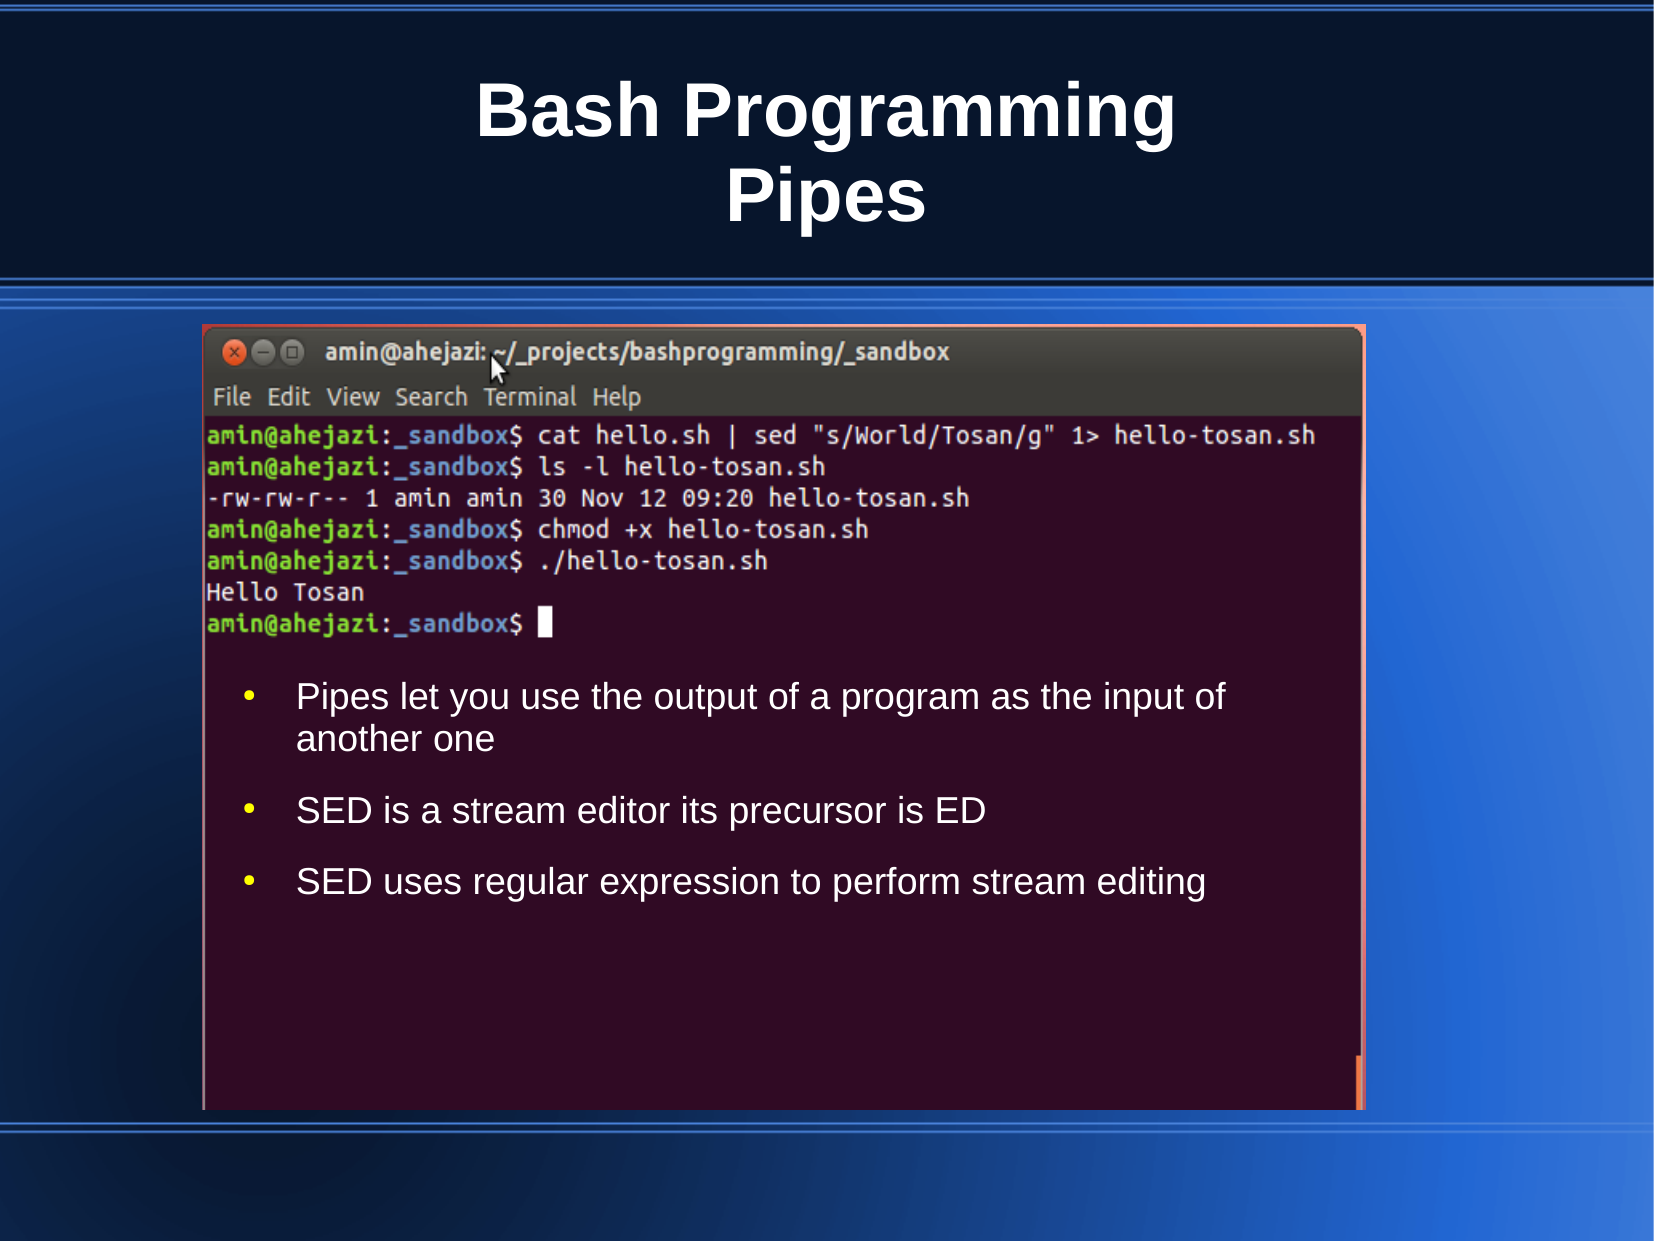

# Bash Programming Pipes
Pipes let you use the output of a program as the input of another one
SED is a stream editor its precursor is ED
SED uses regular expression to perform stream editing